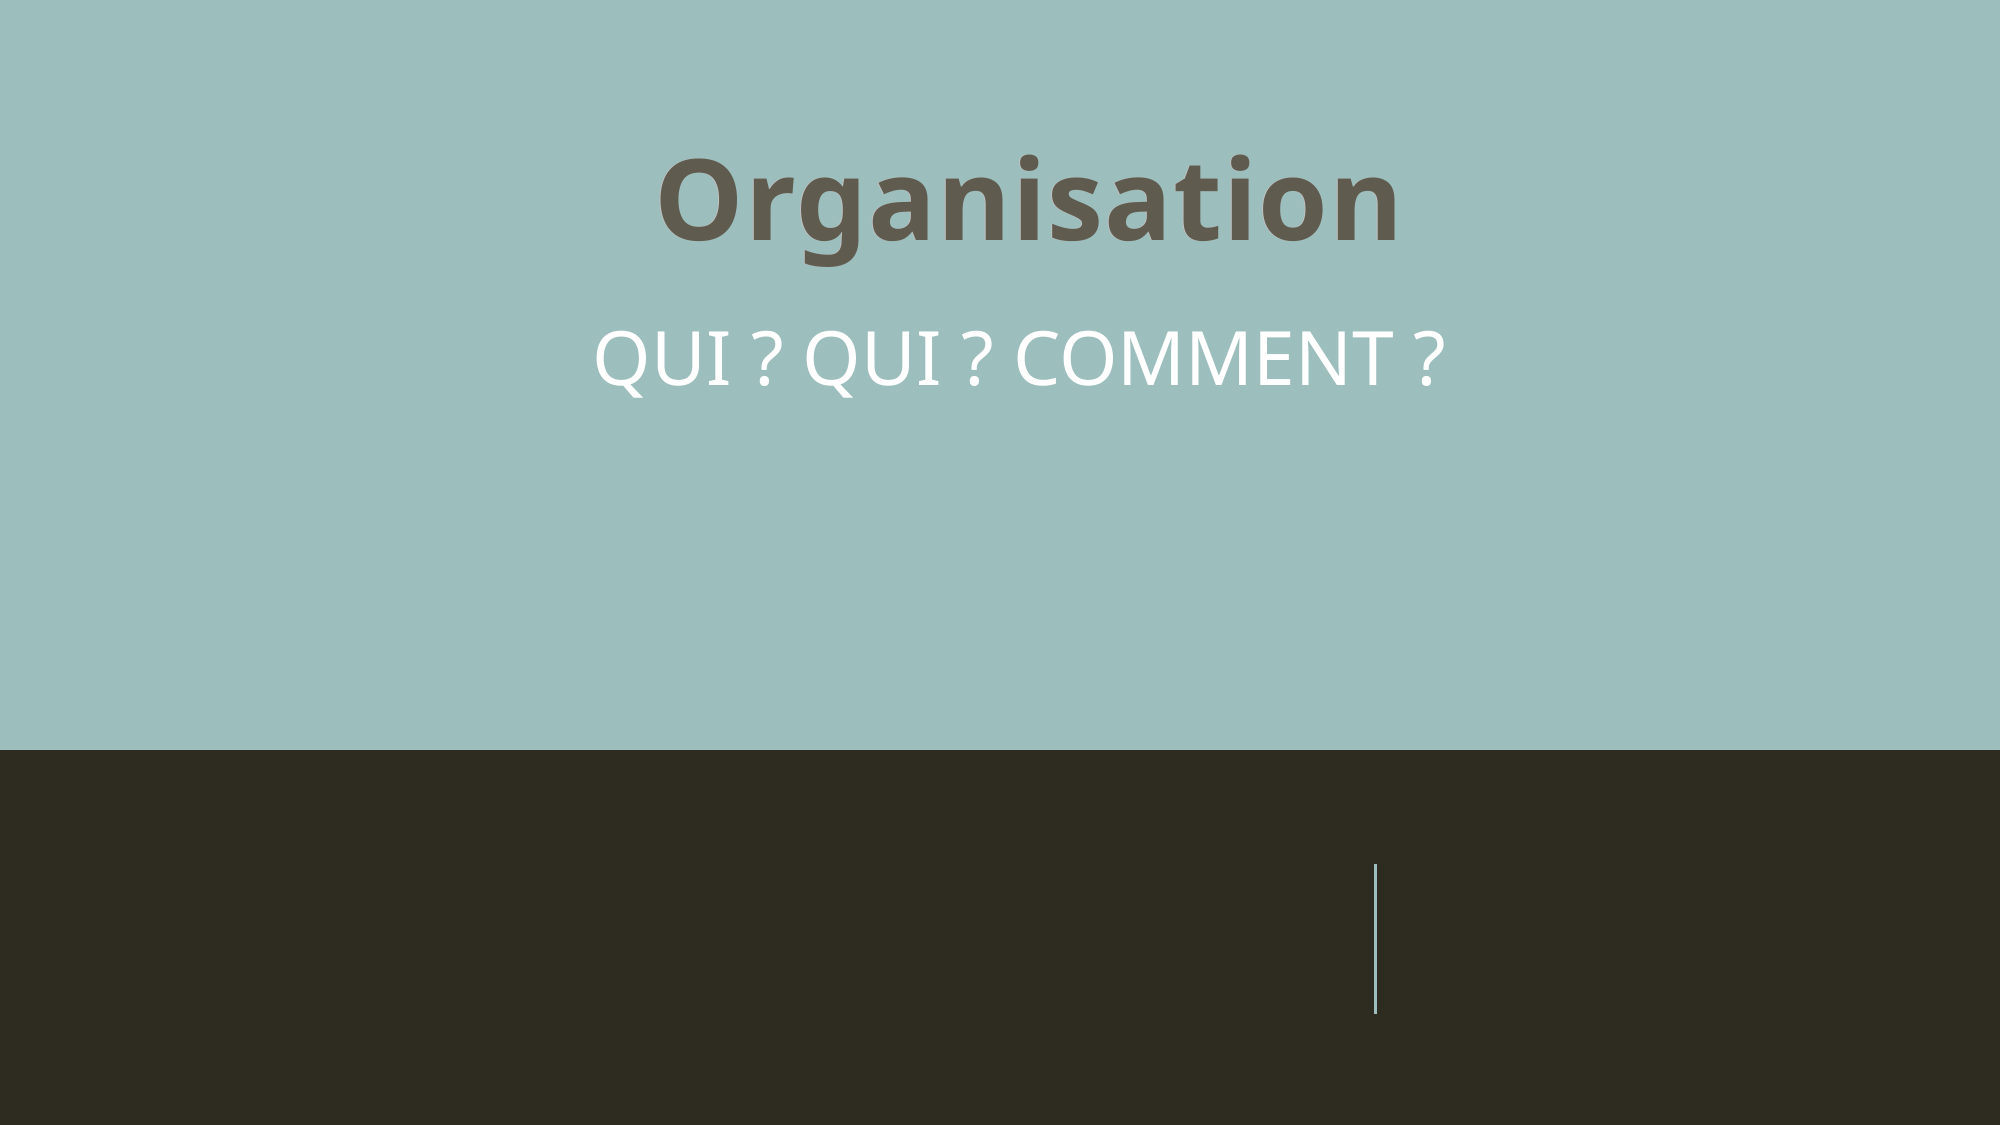

Organisation
QUI ? QUI ? COMMENT ?